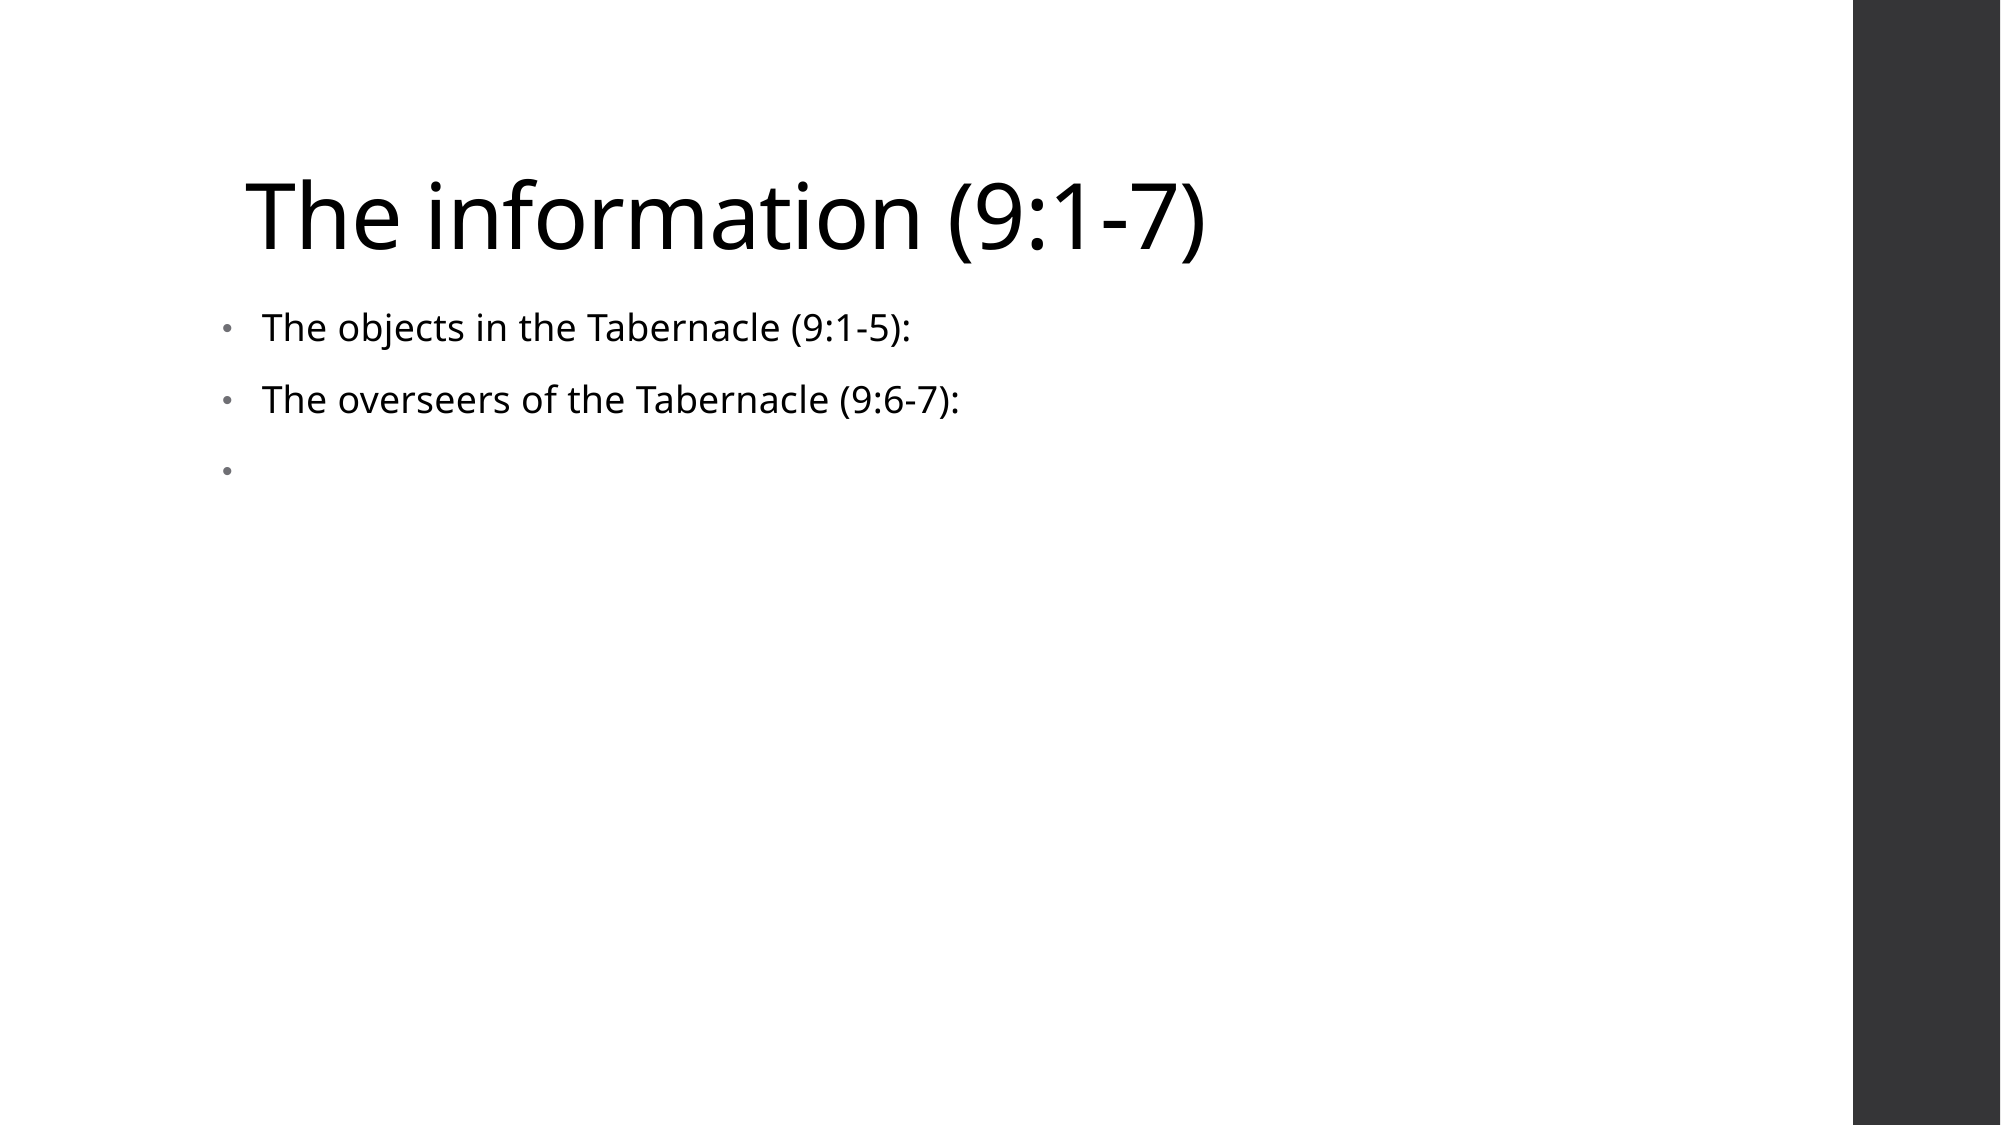

# The information (9:1-7)
 The objects in the Tabernacle (9:1-5):
 The overseers of the Tabernacle (9:6-7):